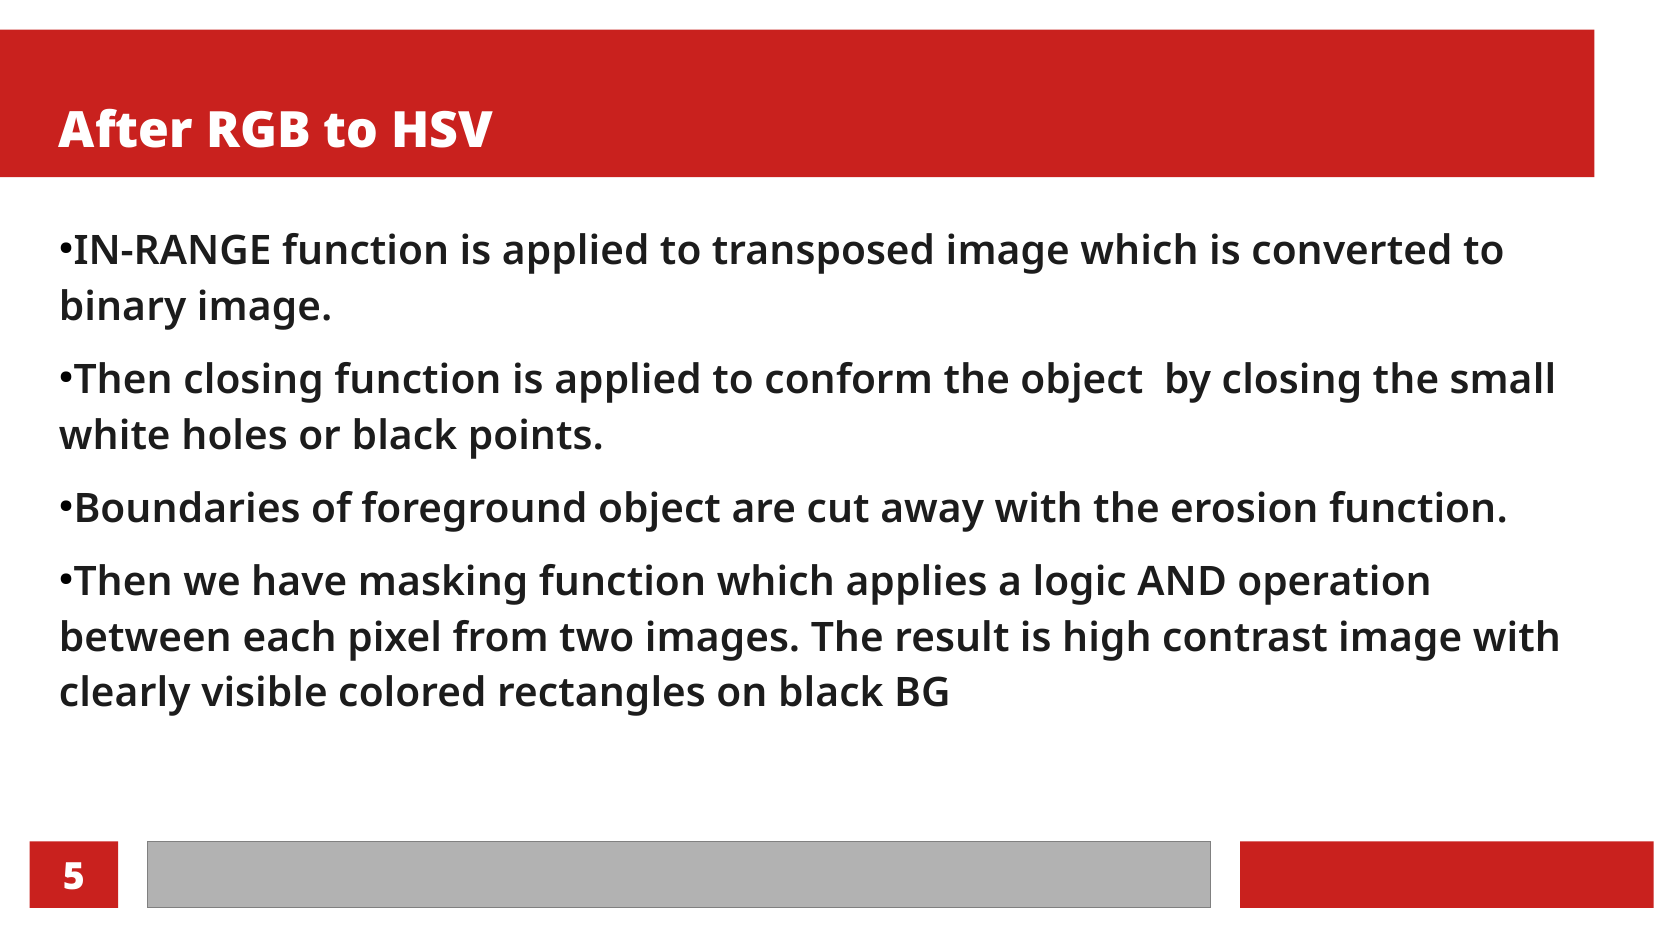

# After RGB to HSV
IN-RANGE function is applied to transposed image which is converted to binary image.
Then closing function is applied to conform the object by closing the small white holes or black points.
Boundaries of foreground object are cut away with the erosion function.
Then we have masking function which applies a logic AND operation between each pixel from two images. The result is high contrast image with clearly visible colored rectangles on black BG
5